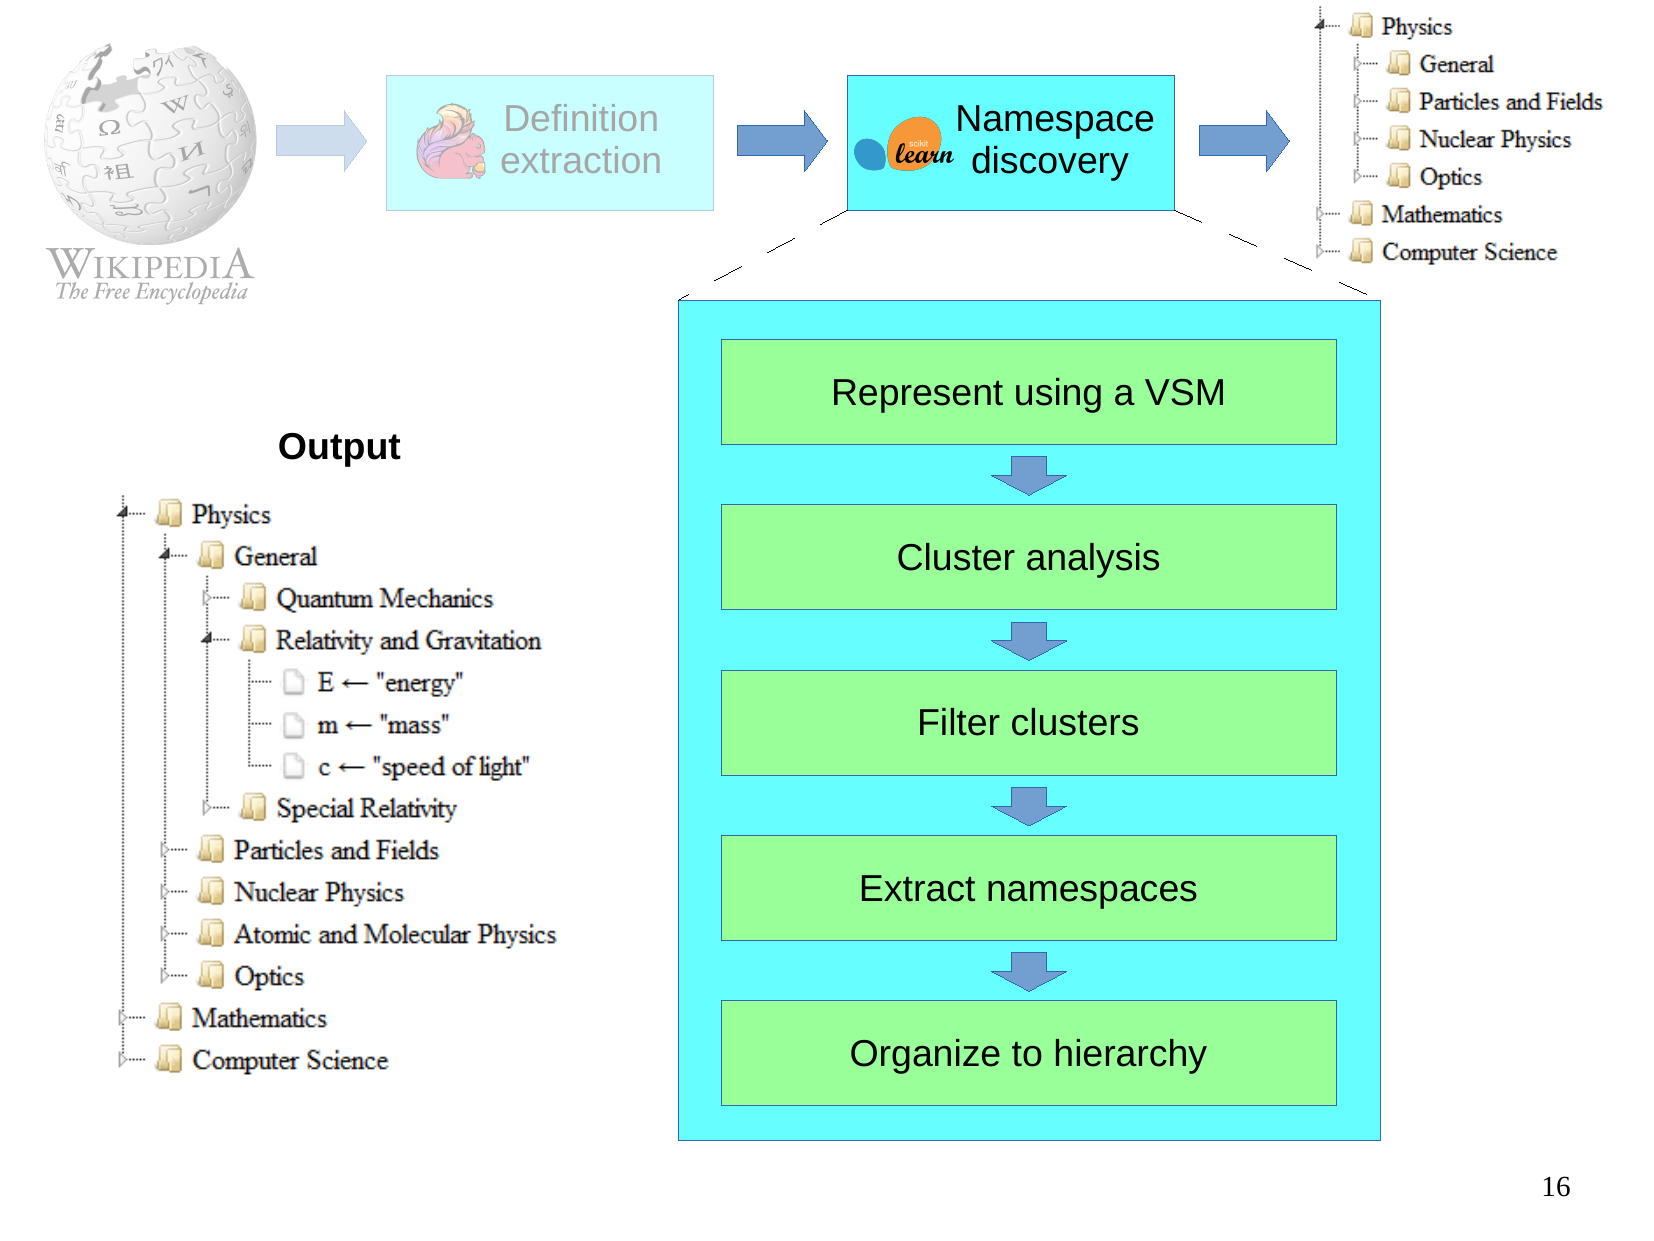

Definition extraction
Namespace discovery
Represent using a VSM
Output
Cluster analysis
Filter clusters
Extract namespaces
Organize to hierarchy
16